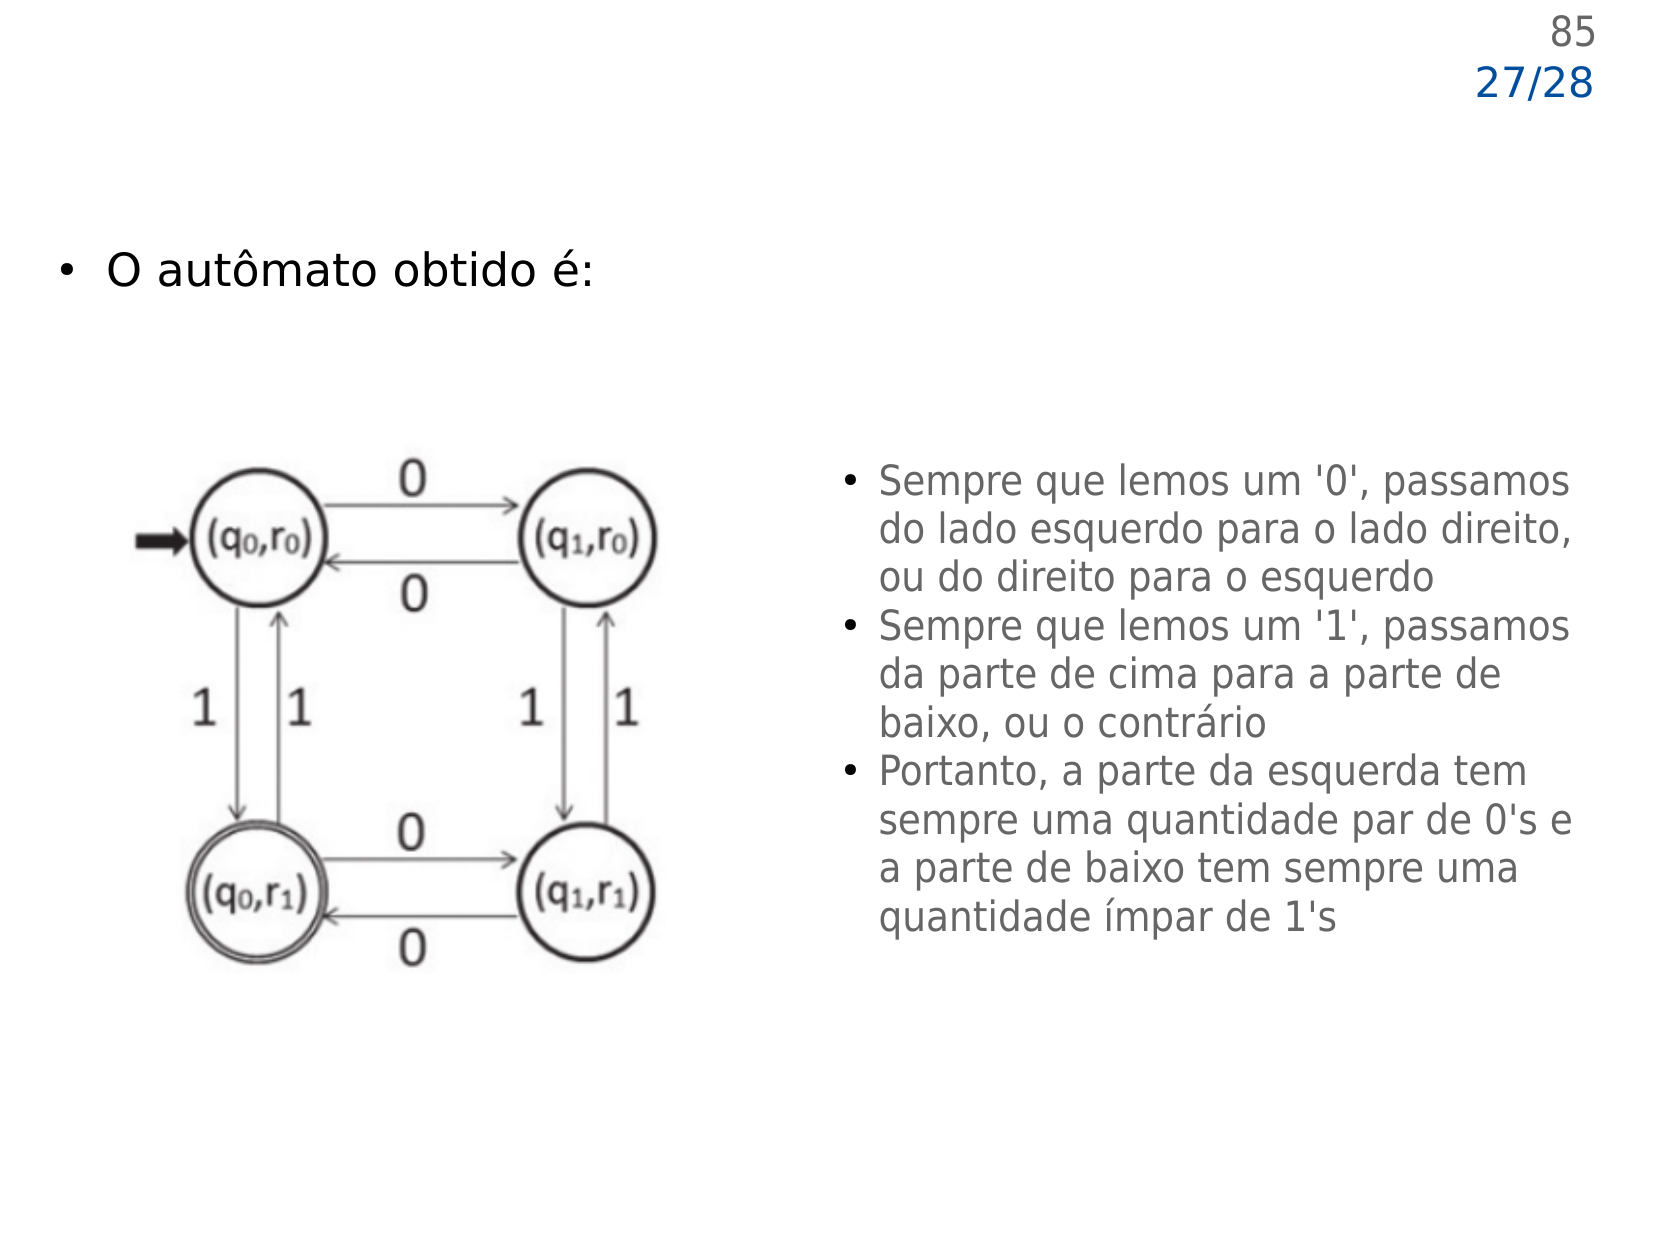

85
#
27
O autômato obtido é:
Sempre que lemos um '0', passamos do lado esquerdo para o lado direito, ou do direito para o esquerdo
Sempre que lemos um '1', passamos da parte de cima para a parte de baixo, ou o contrário
Portanto, a parte da esquerda tem sempre uma quantidade par de 0's e a parte de baixo tem sempre uma quantidade ímpar de 1's